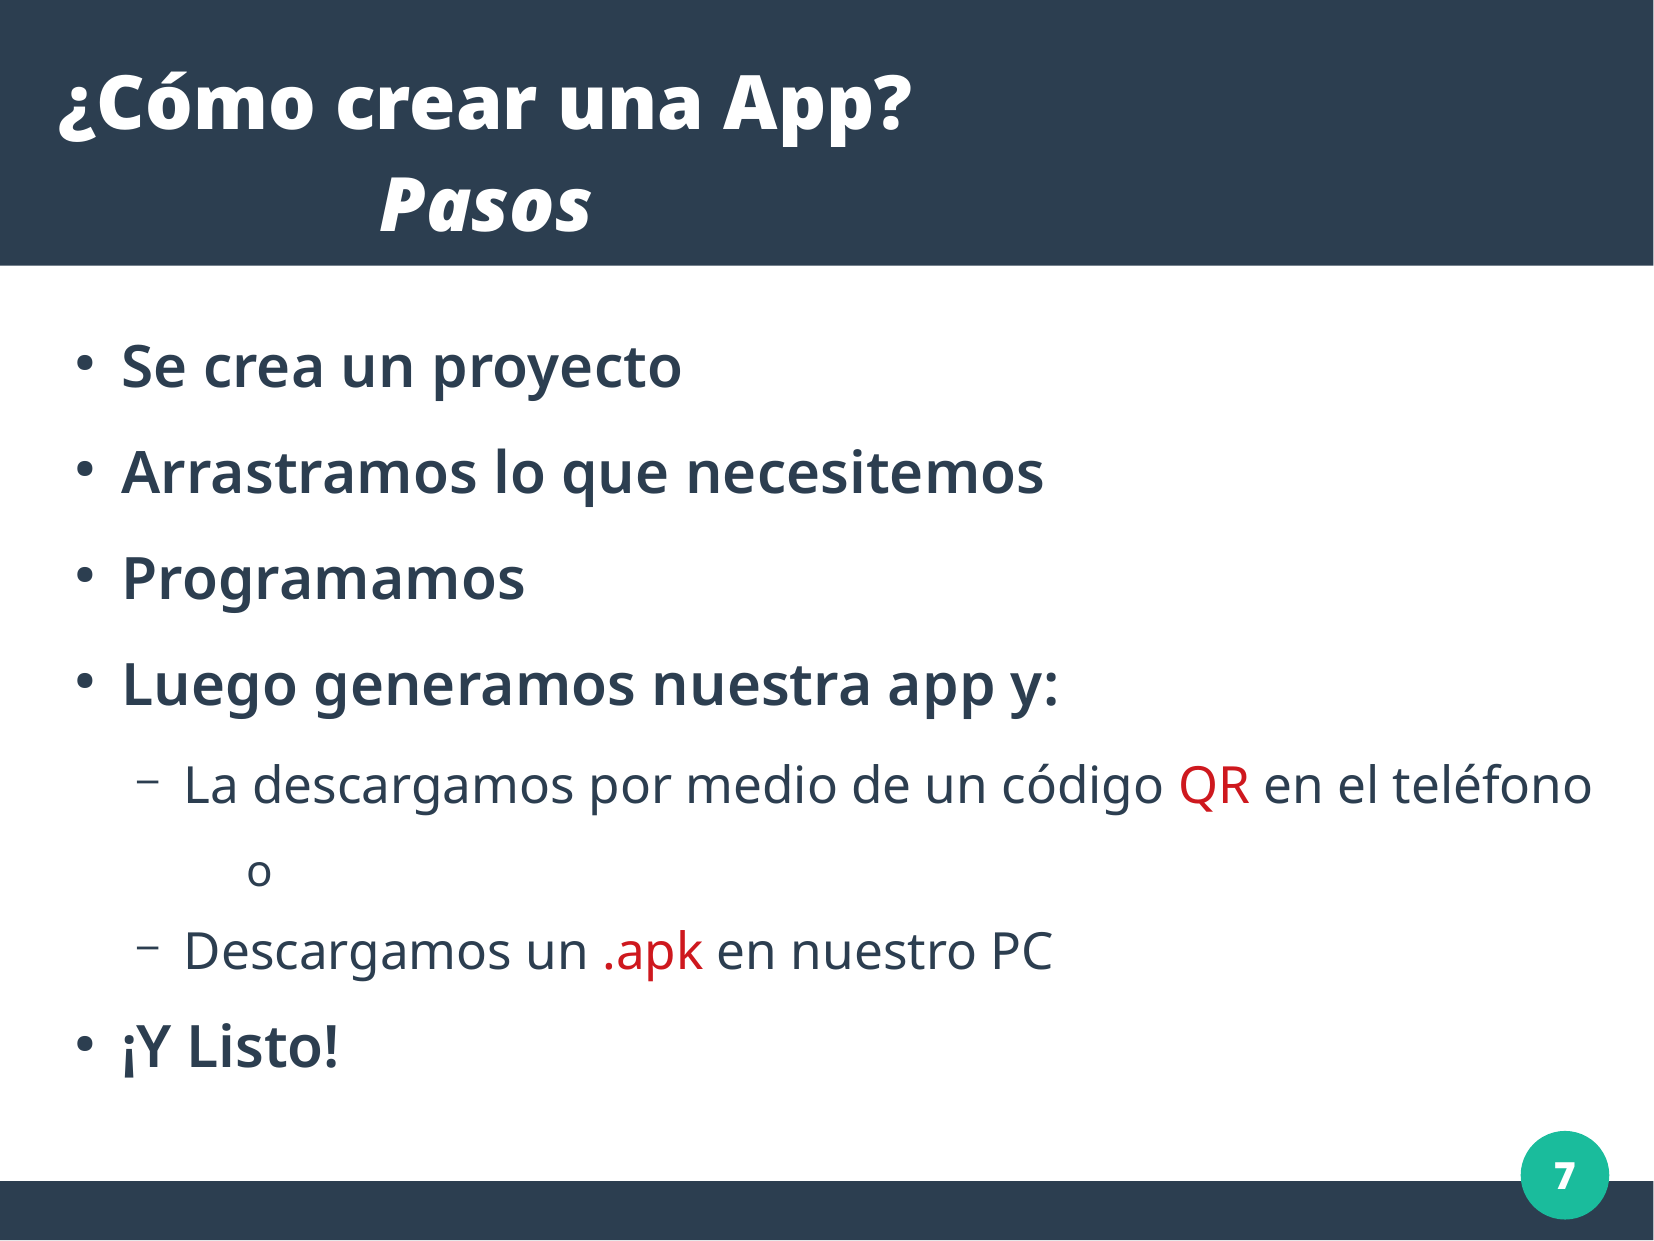

# ¿Cómo crear una App? Pasos
Se crea un proyecto
Arrastramos lo que necesitemos
Programamos
Luego generamos nuestra app y:
La descargamos por medio de un código QR en el teléfono
o
Descargamos un .apk en nuestro PC
¡Y Listo!
7